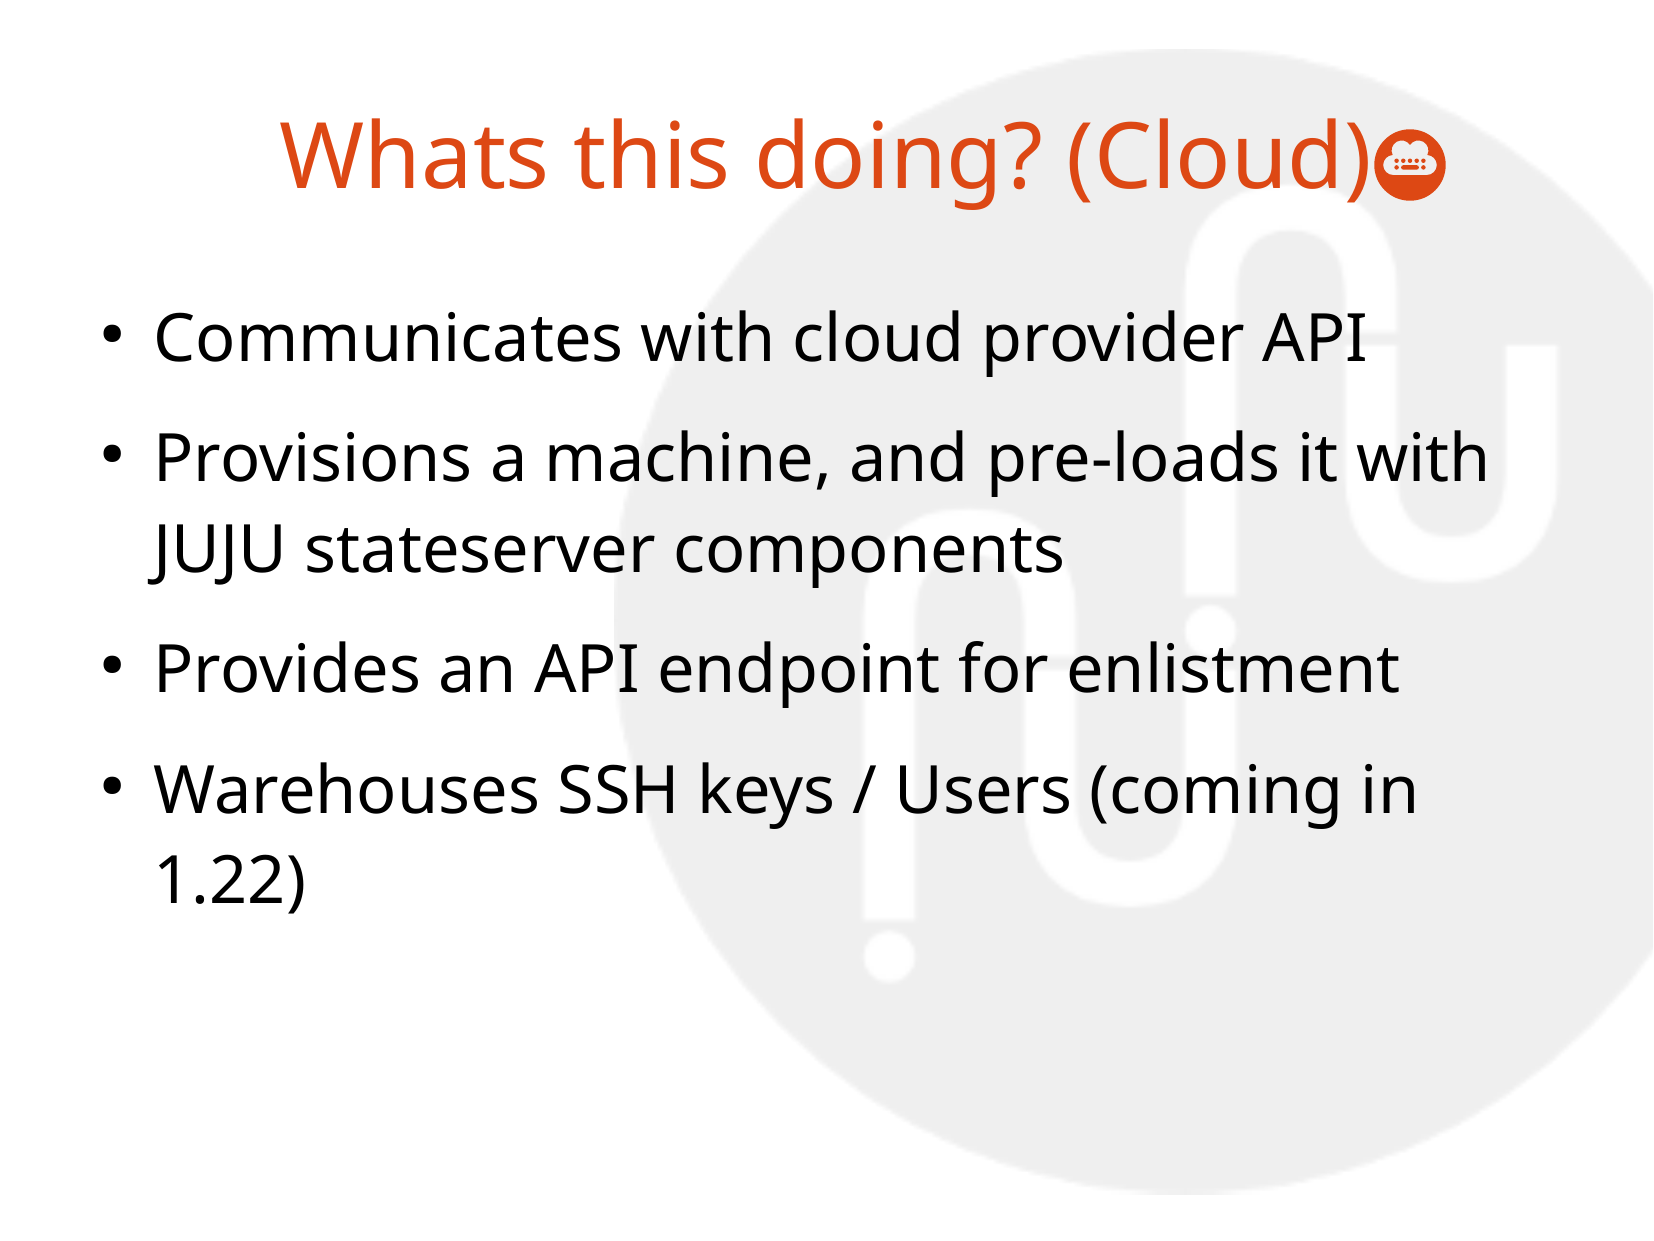

# Whats this doing? (Cloud)
Communicates with cloud provider API
Provisions a machine, and pre-loads it with JUJU stateserver components
Provides an API endpoint for enlistment
Warehouses SSH keys / Users (coming in 1.22)